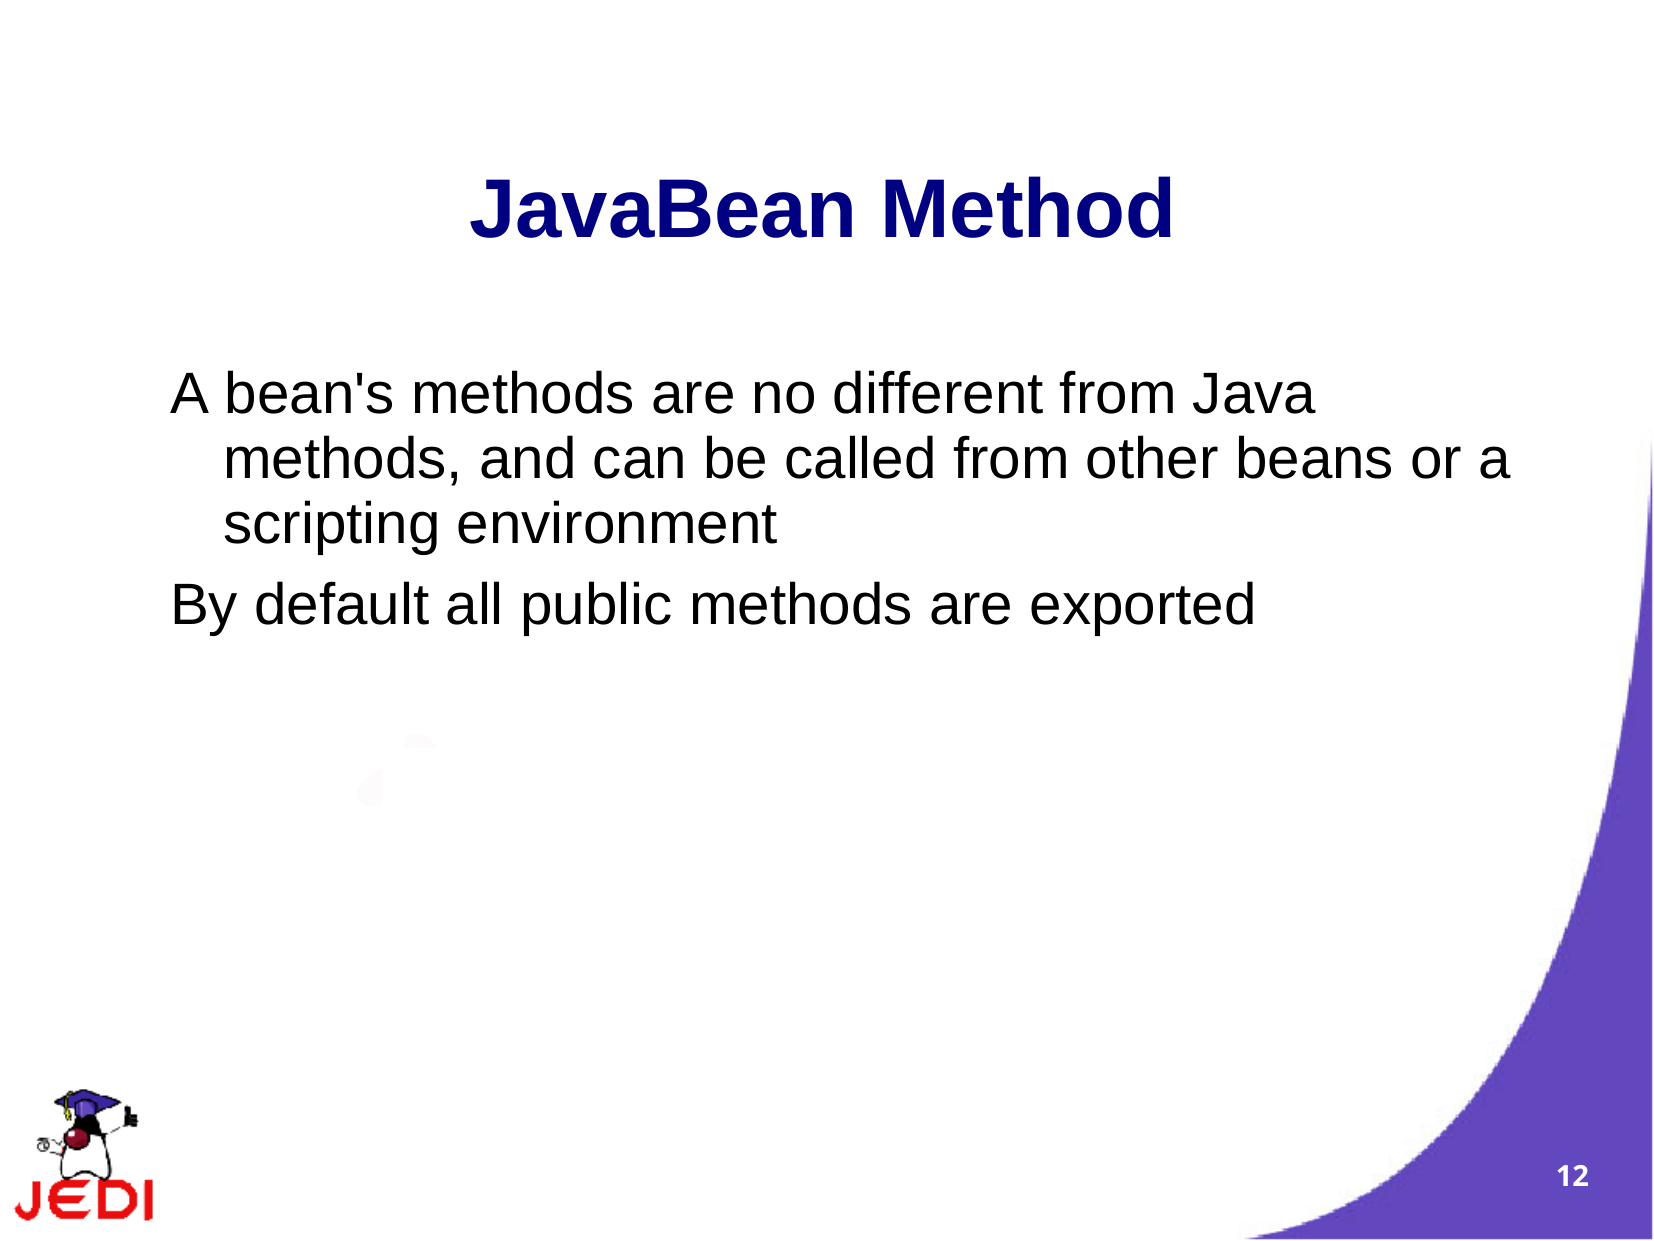

# JavaBean Method
A bean's methods are no different from Java methods, and can be called from other beans or a scripting environment
By default all public methods are exported